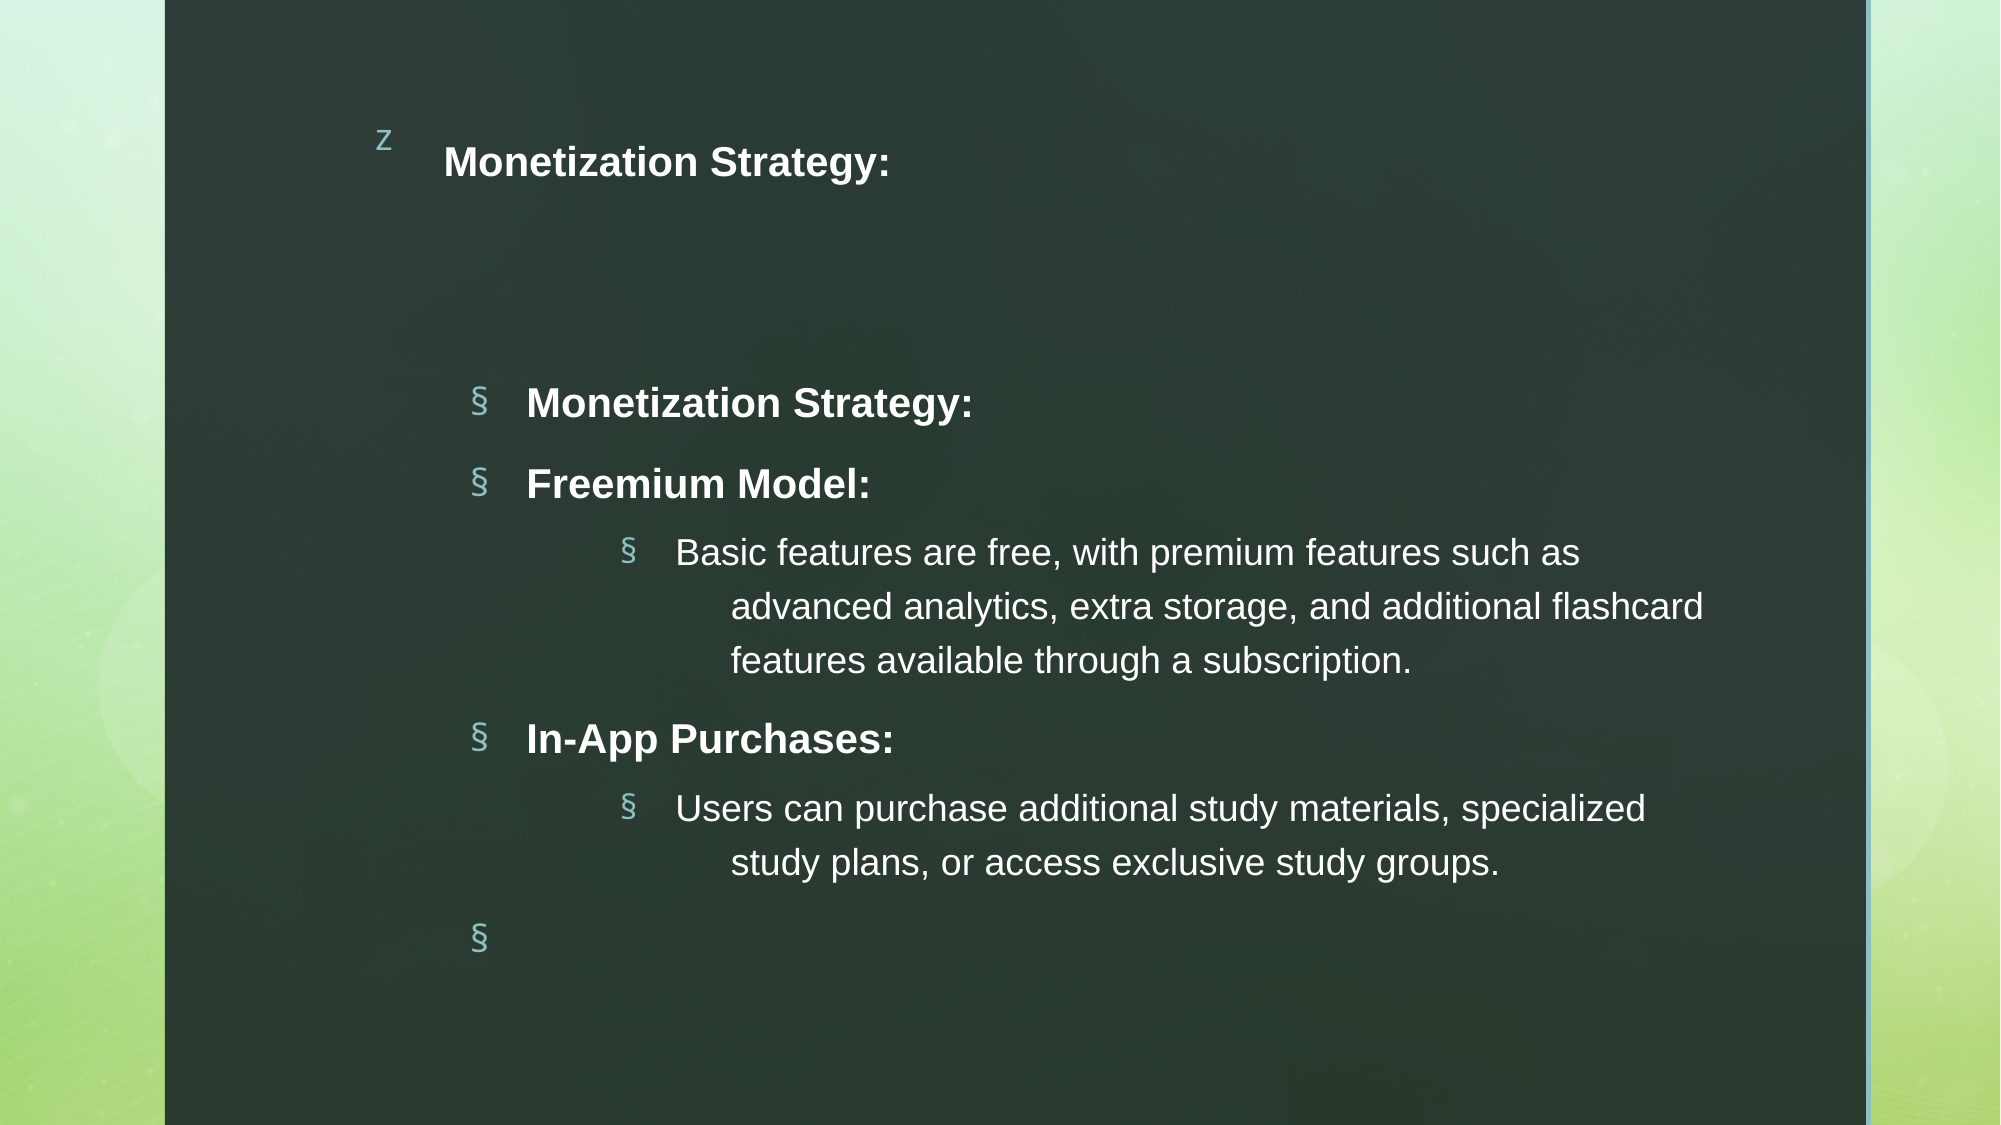

# Monetization Strategy:
Monetization Strategy:
Freemium Model:
Basic features are free, with premium features such as advanced analytics, extra storage, and additional flashcard features available through a subscription.
In-App Purchases:
Users can purchase additional study materials, specialized study plans, or access exclusive study groups.